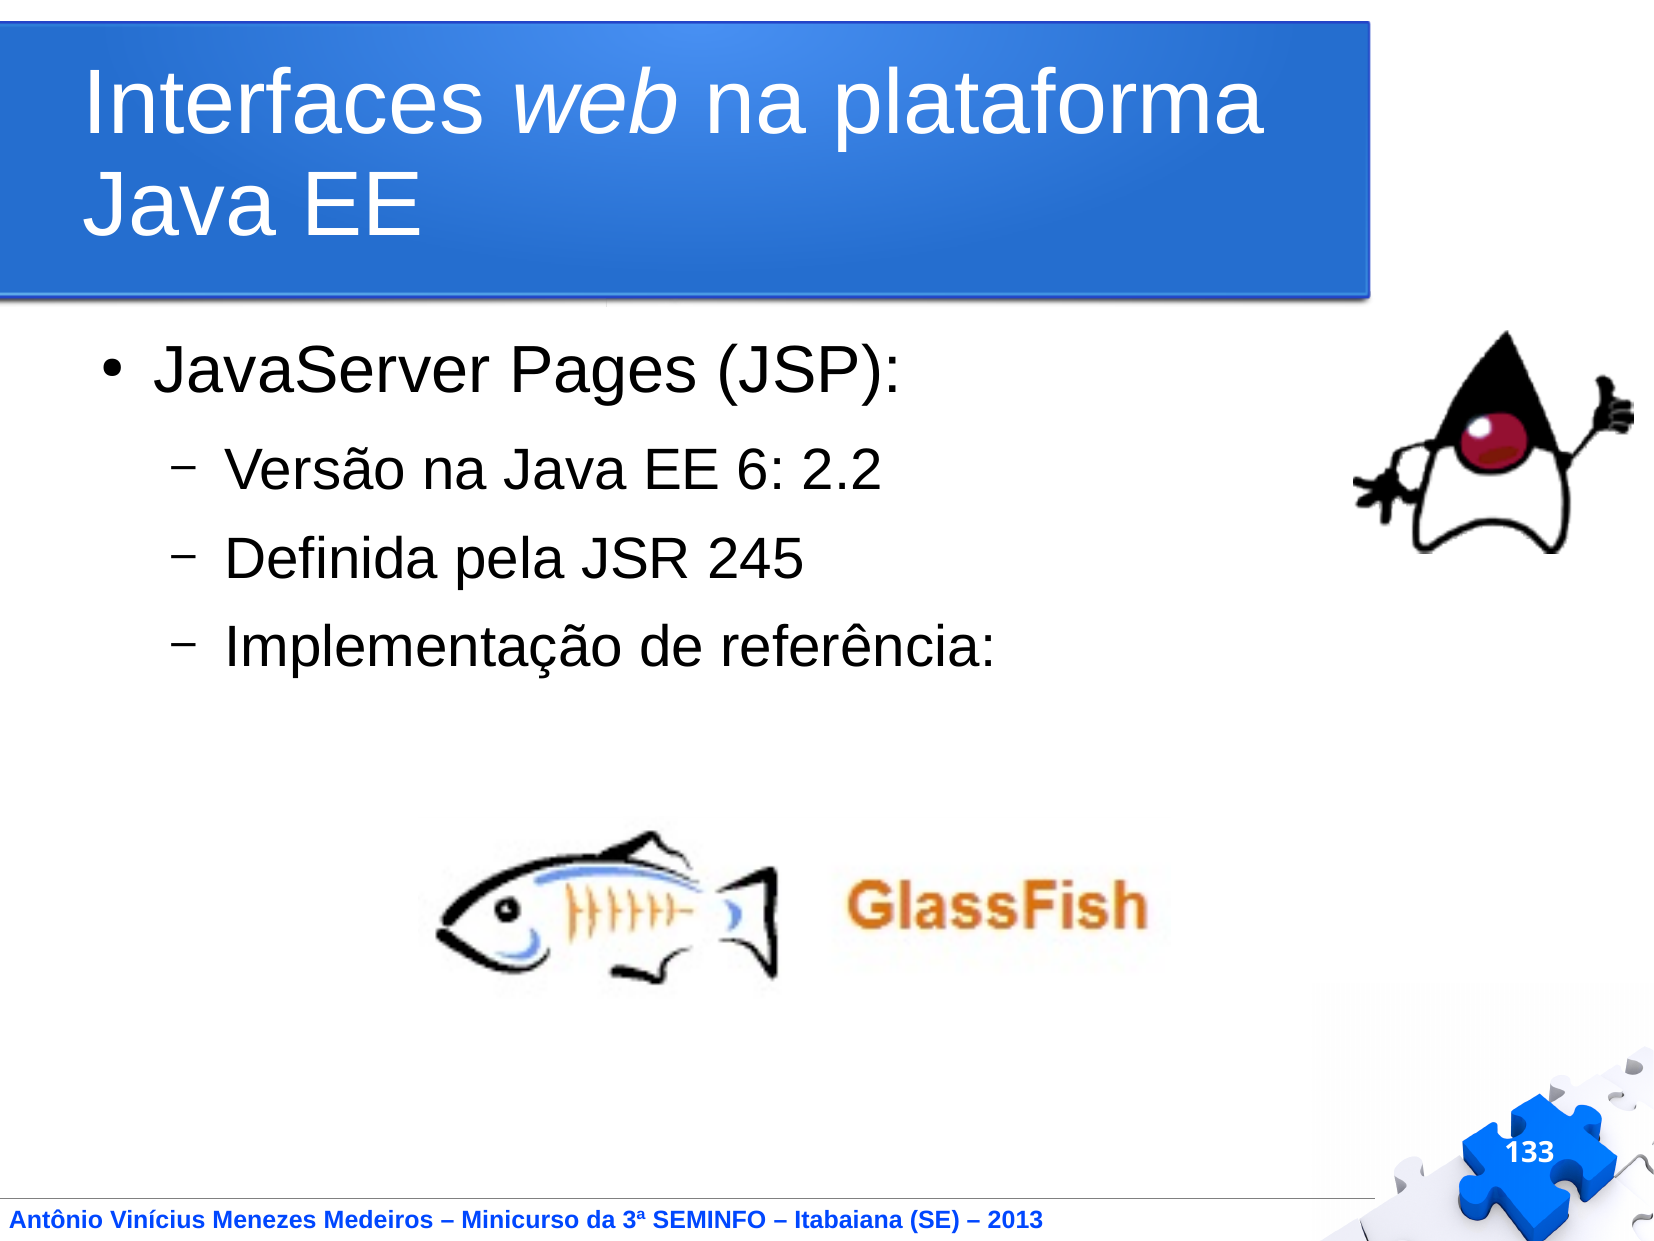

# Interfaces web na plataforma Java EE
JavaServer Pages (JSP):
Versão na Java EE 6: 2.2
Definida pela JSR 245
Implementação de referência:
133